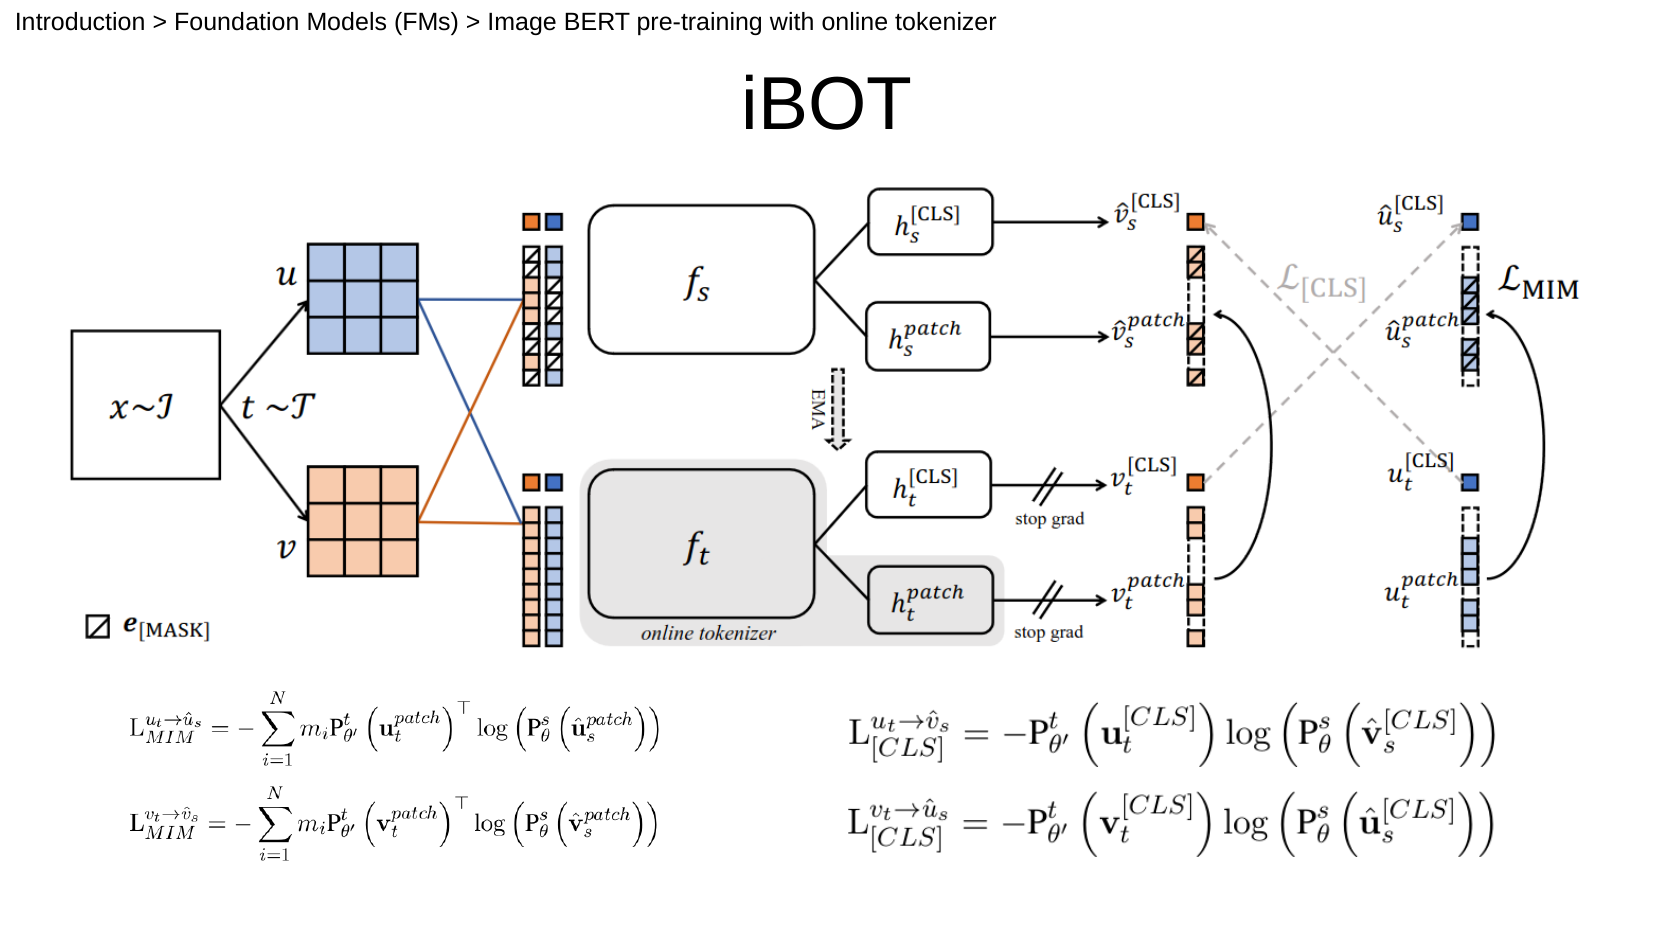

Introduction > Foundation Models (FMs) > Image BERT pre-training with online tokenizer
# iBOT